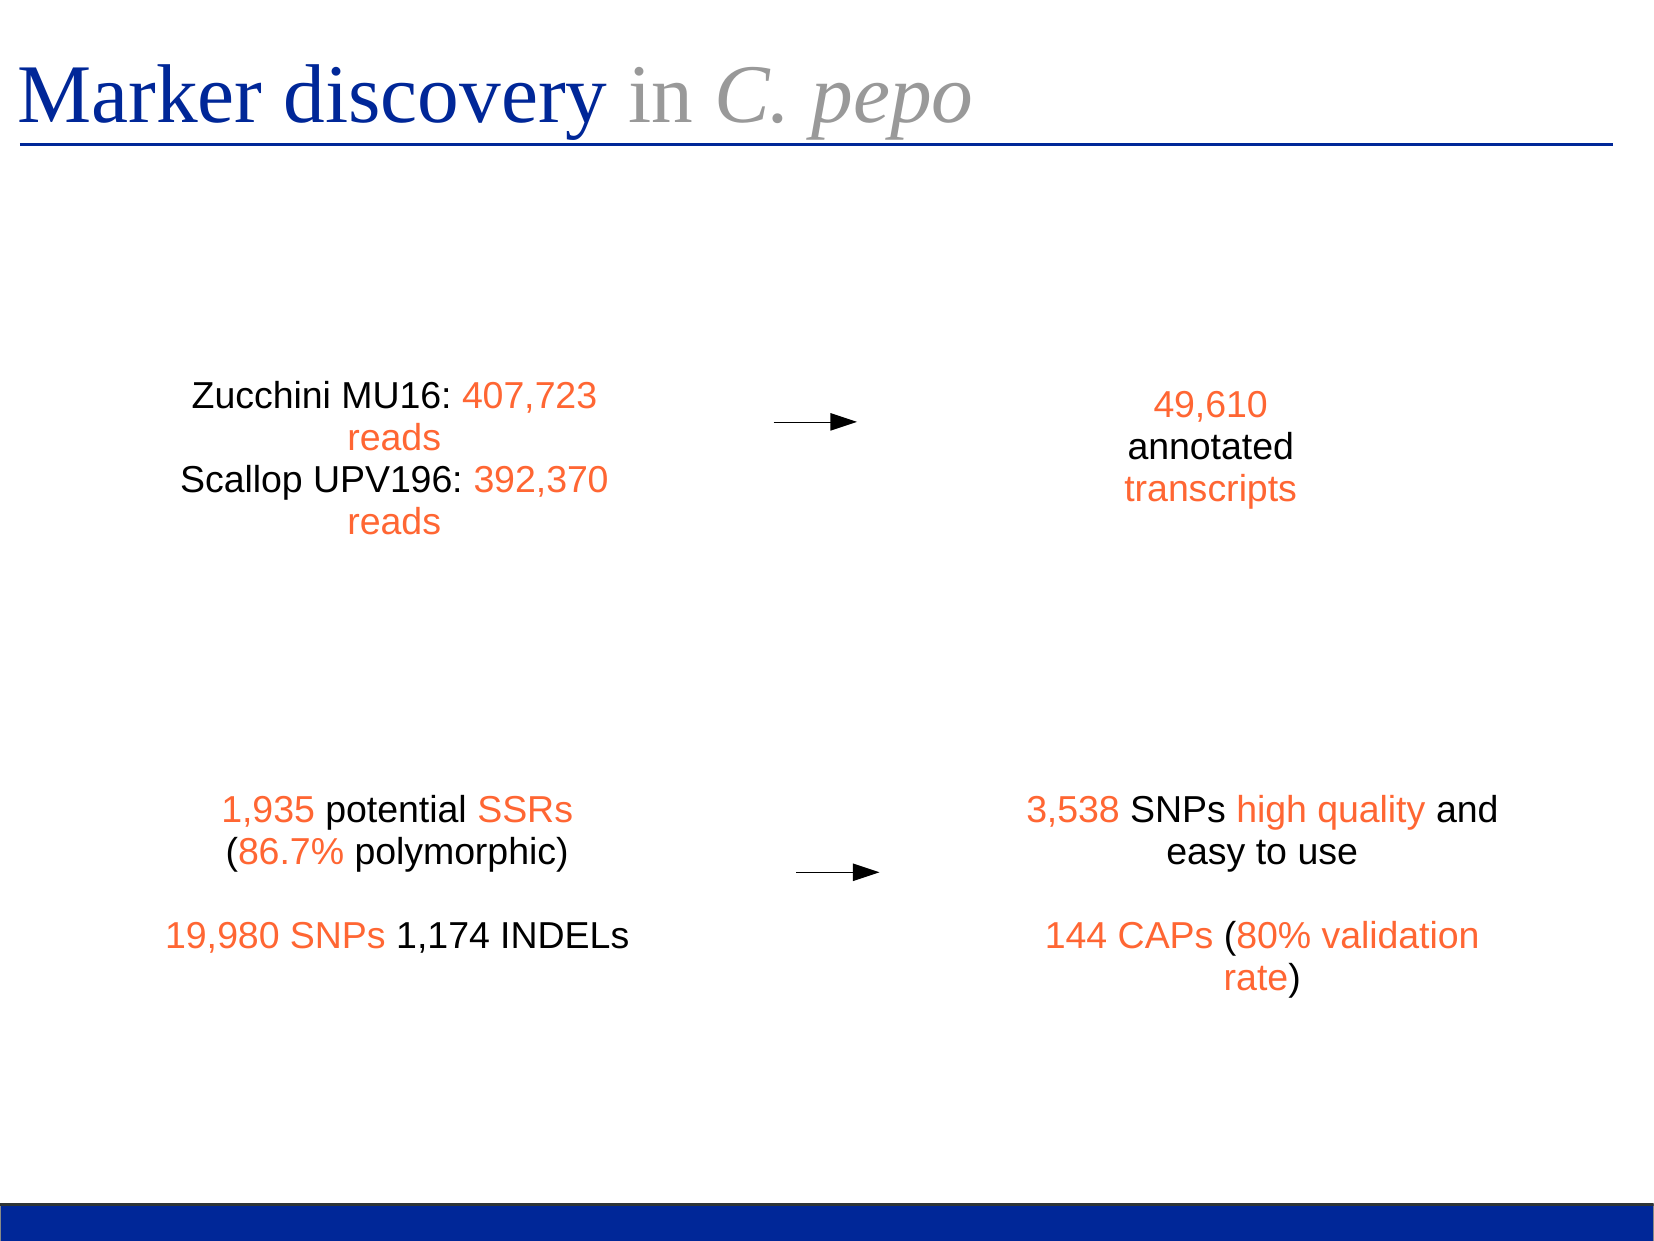

# Marker discovery in C. pepo
Zucchini MU16: 407,723 reads
Scallop UPV196: 392,370 reads
49,610 annotated transcripts
1,935 potential SSRs
(86.7% polymorphic)
19,980 SNPs 1,174 INDELs
3,538 SNPs high quality and easy to use
144 CAPs (80% validation rate)